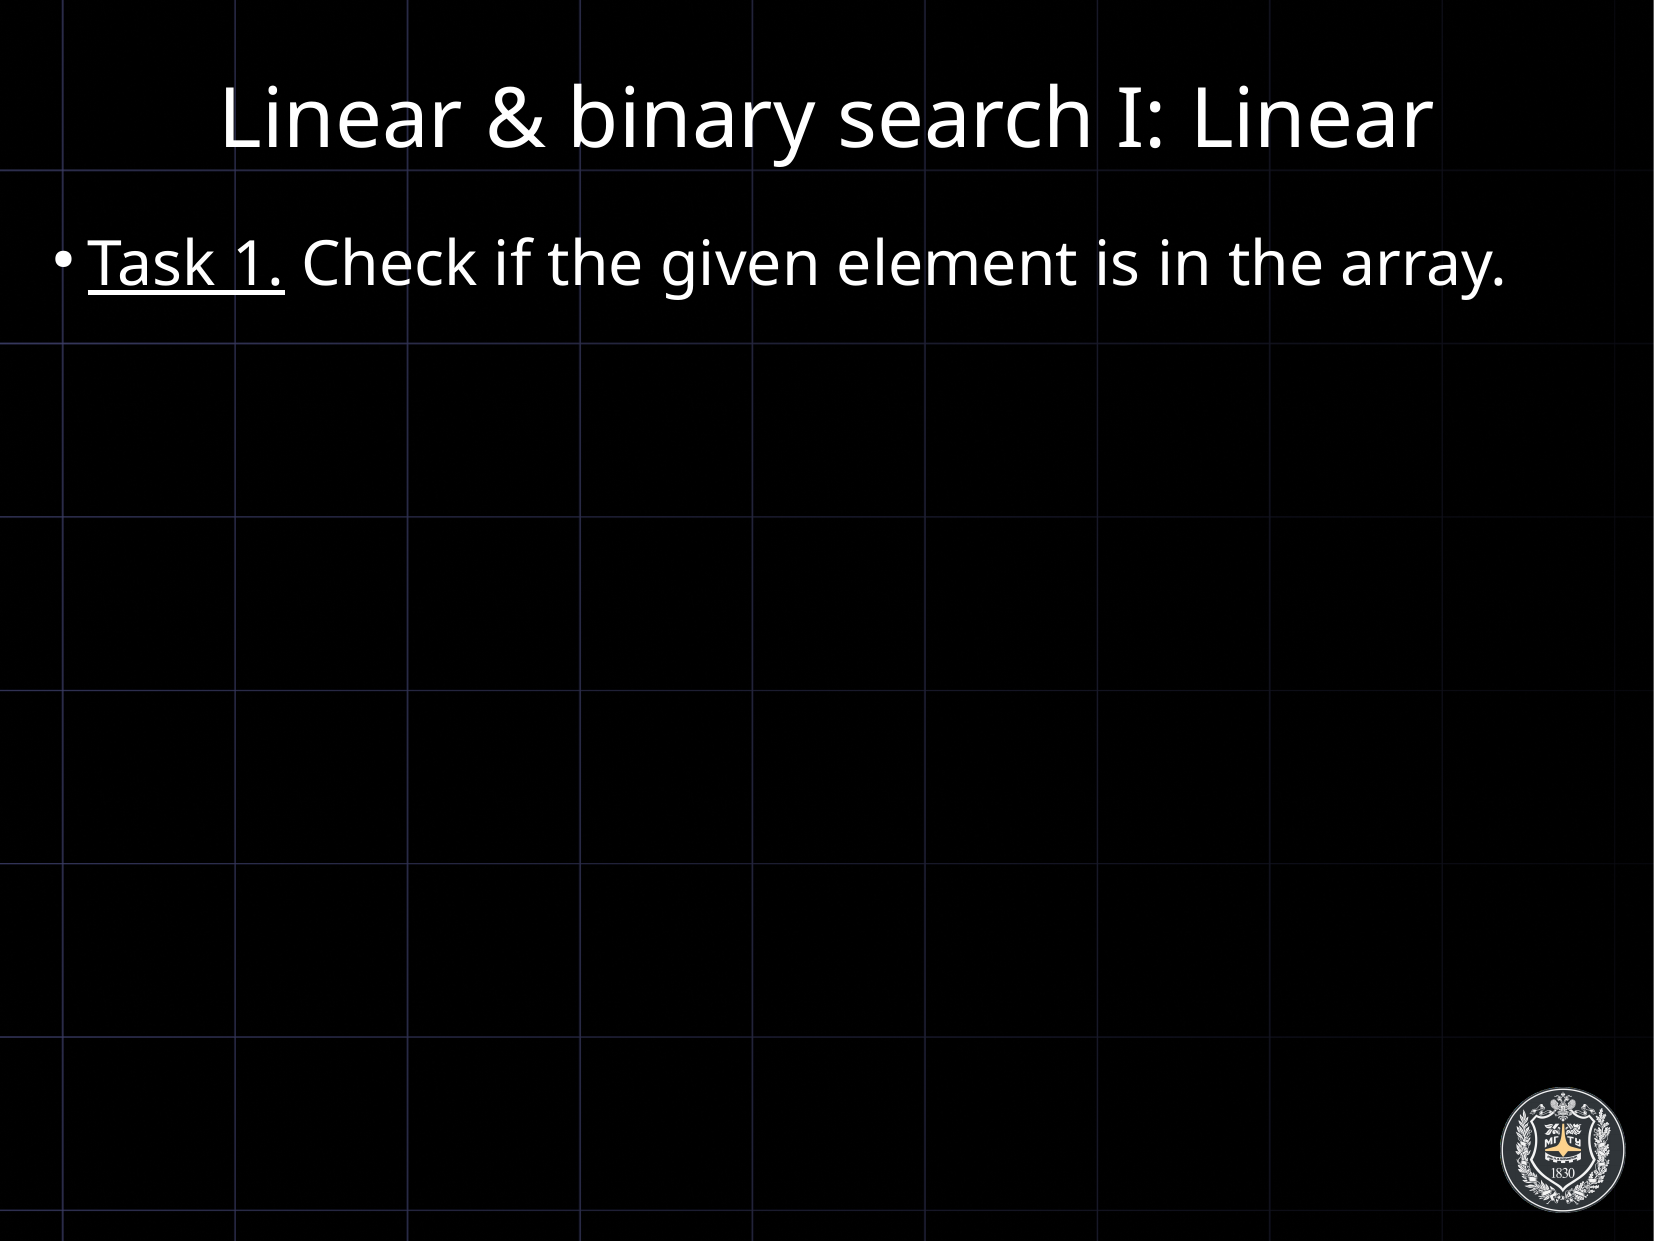

# Linear & binary search I: Linear
Task 1. Check if the given element is in the array.